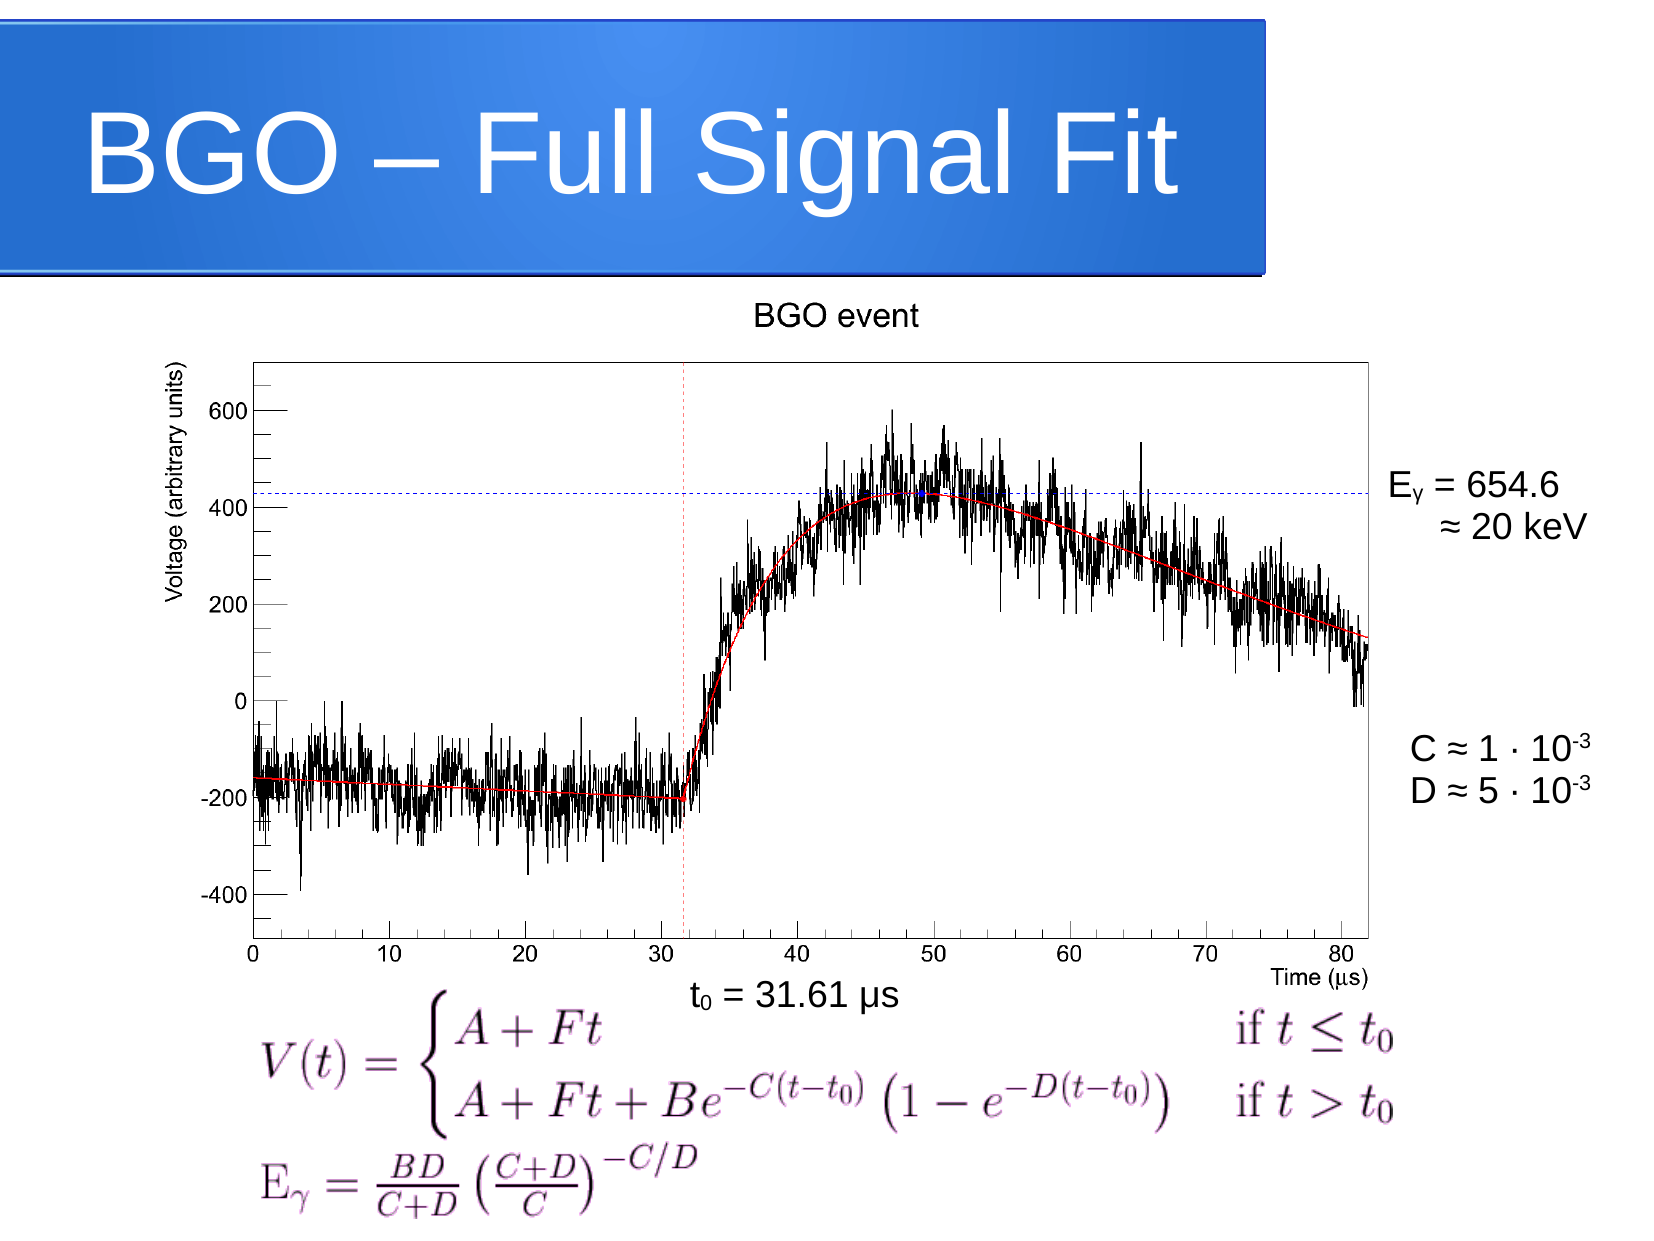

# BGO – Full Signal Fit
Eγ = 654.6
 ≈ 20 keV
C ≈ 1 ∙ 10-3
D ≈ 5 ∙ 10-3
t0 = 31.61 μs